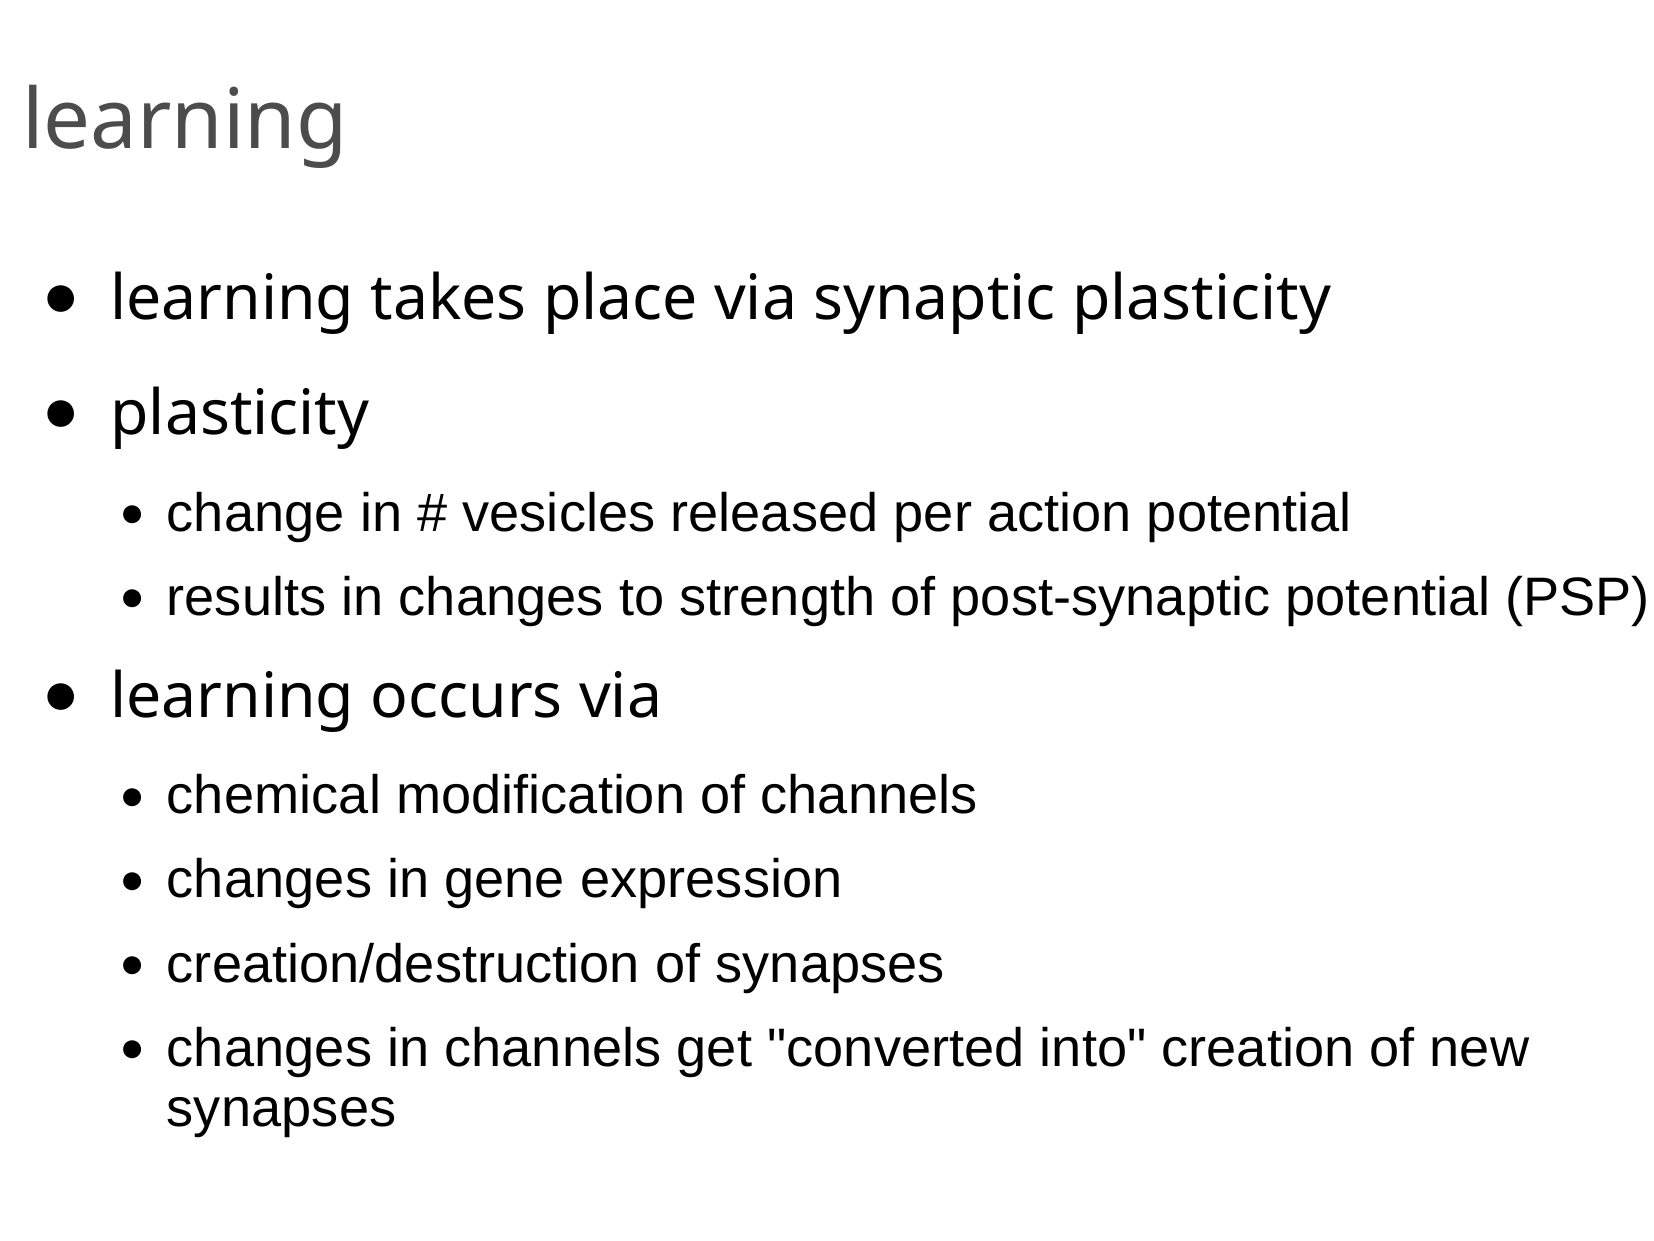

# learning
learning takes place via synaptic plasticity
plasticity
change in # vesicles released per action potential
results in changes to strength of post-synaptic potential (PSP)
learning occurs via
chemical modification of channels
changes in gene expression
creation/destruction of synapses
changes in channels get "converted into" creation of new synapses